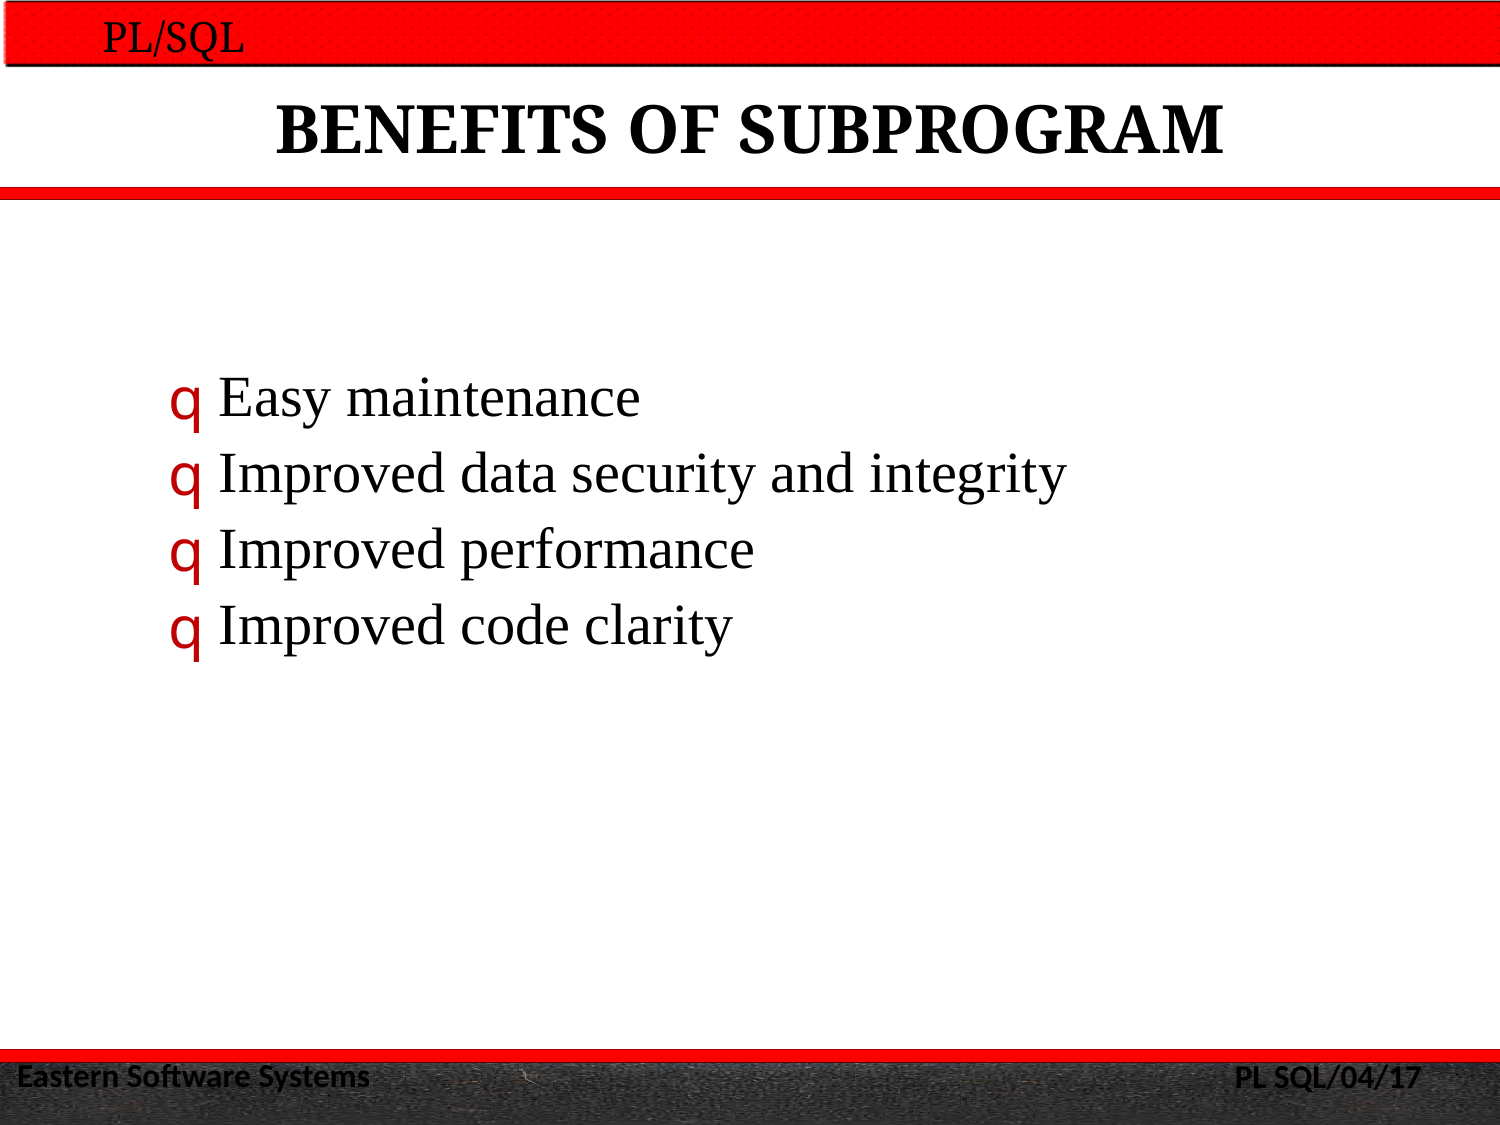

PL/SQL
BENEFITS OF SUBPROGRAM
 Easy maintenance
 Improved data security and integrity
 Improved performance
 Improved code clarity
Eastern Software Systems
				 PL SQL/04/17